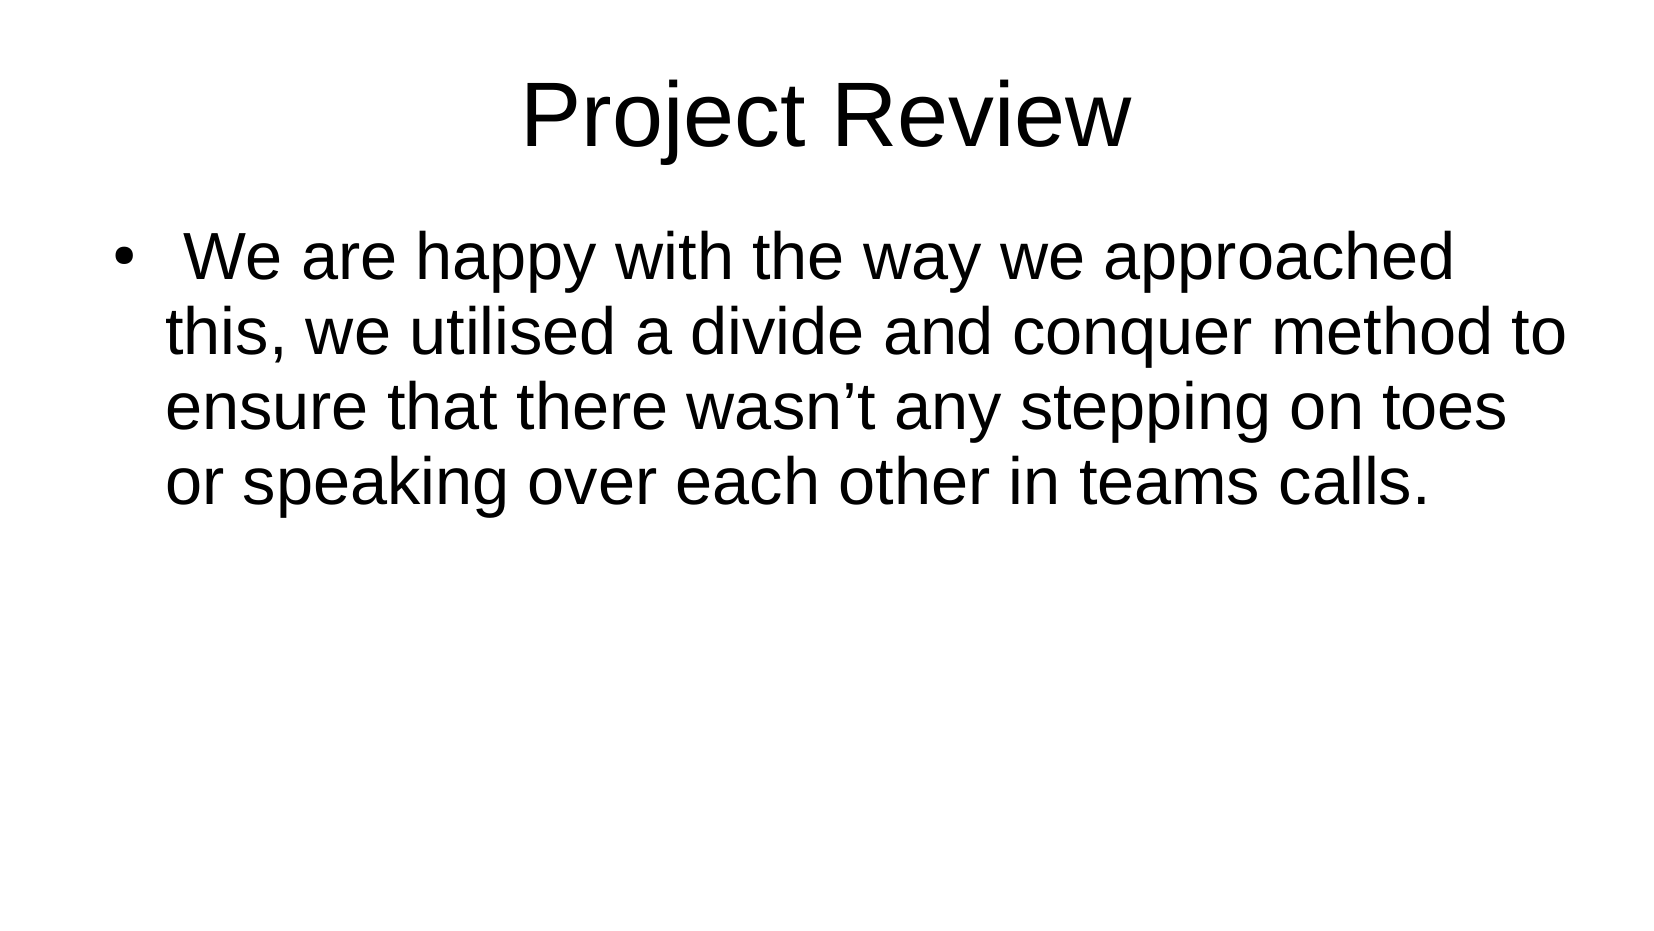

# Project Review
 We are happy with the way we approached this, we utilised a divide and conquer method to ensure that there wasn’t any stepping on toes or speaking over each other in teams calls.